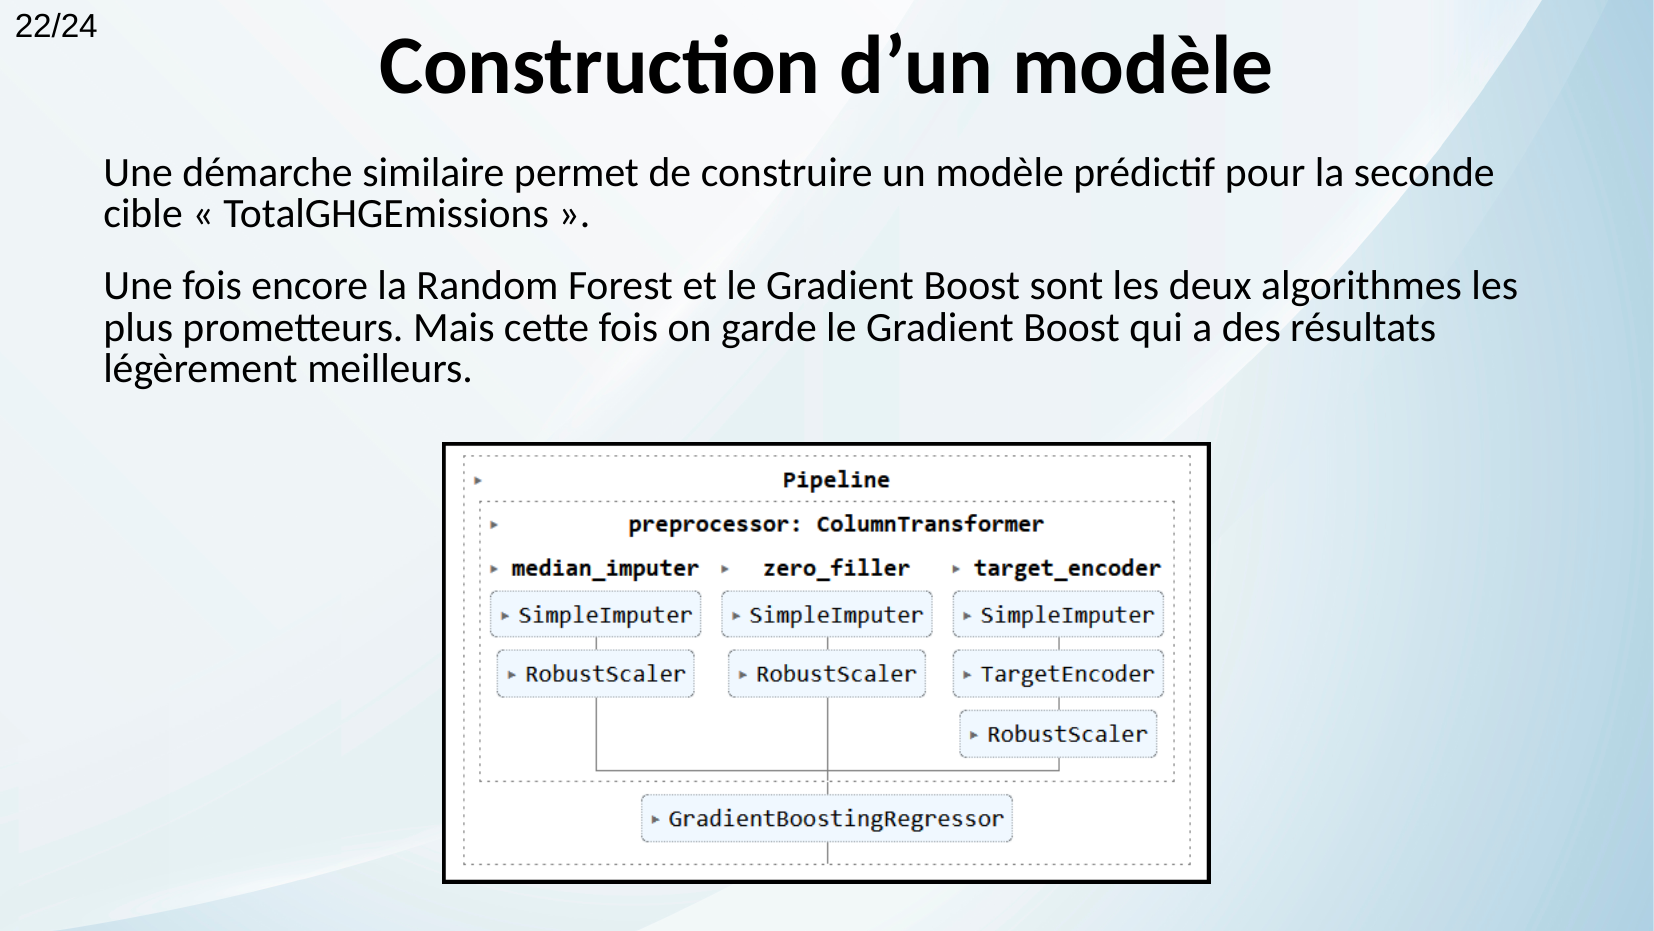

22/24
# Construction d’un modèle
Une démarche similaire permet de construire un modèle prédictif pour la seconde cible « TotalGHGEmissions ».
Une fois encore la Random Forest et le Gradient Boost sont les deux algorithmes les plus prometteurs. Mais cette fois on garde le Gradient Boost qui a des résultats légèrement meilleurs.